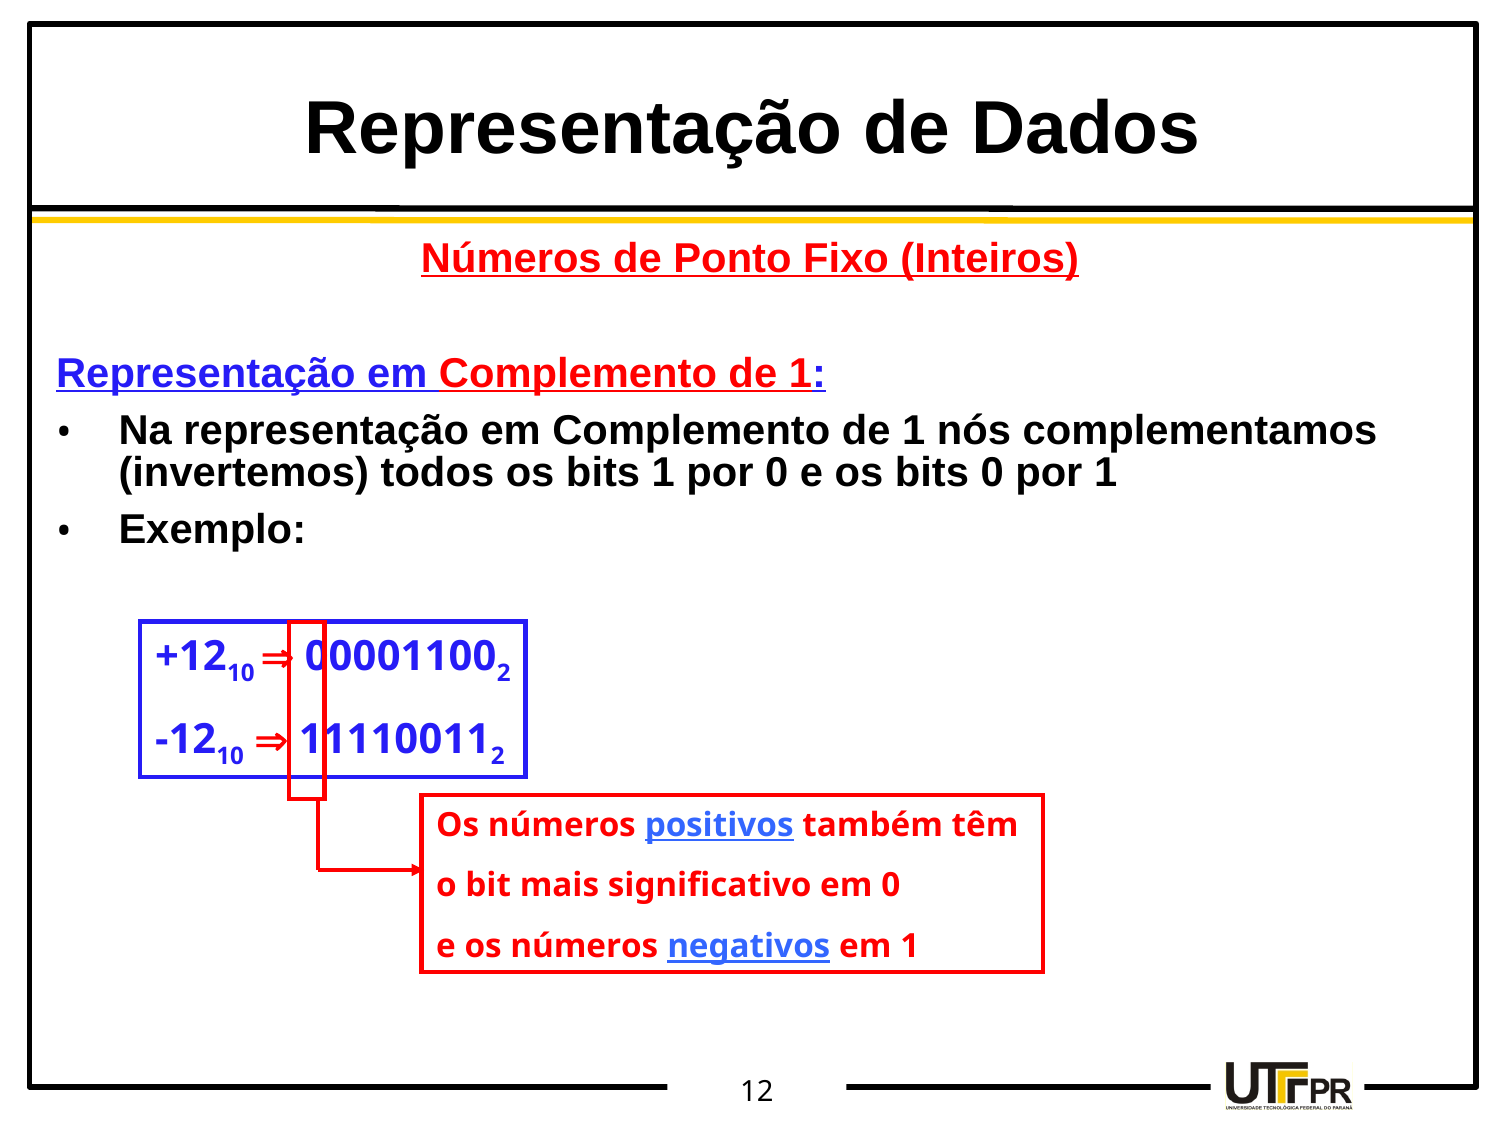

# Representação de Dados
Números de Ponto Fixo (Inteiros)
Representação em Complemento de 1:
Na representação em Complemento de 1 nós complementamos (invertemos) todos os bits 1 por 0 e os bits 0 por 1
Exemplo:
+1210  000011002
-1210  111100112
Os números positivos também têm
o bit mais significativo em 0
e os números negativos em 1